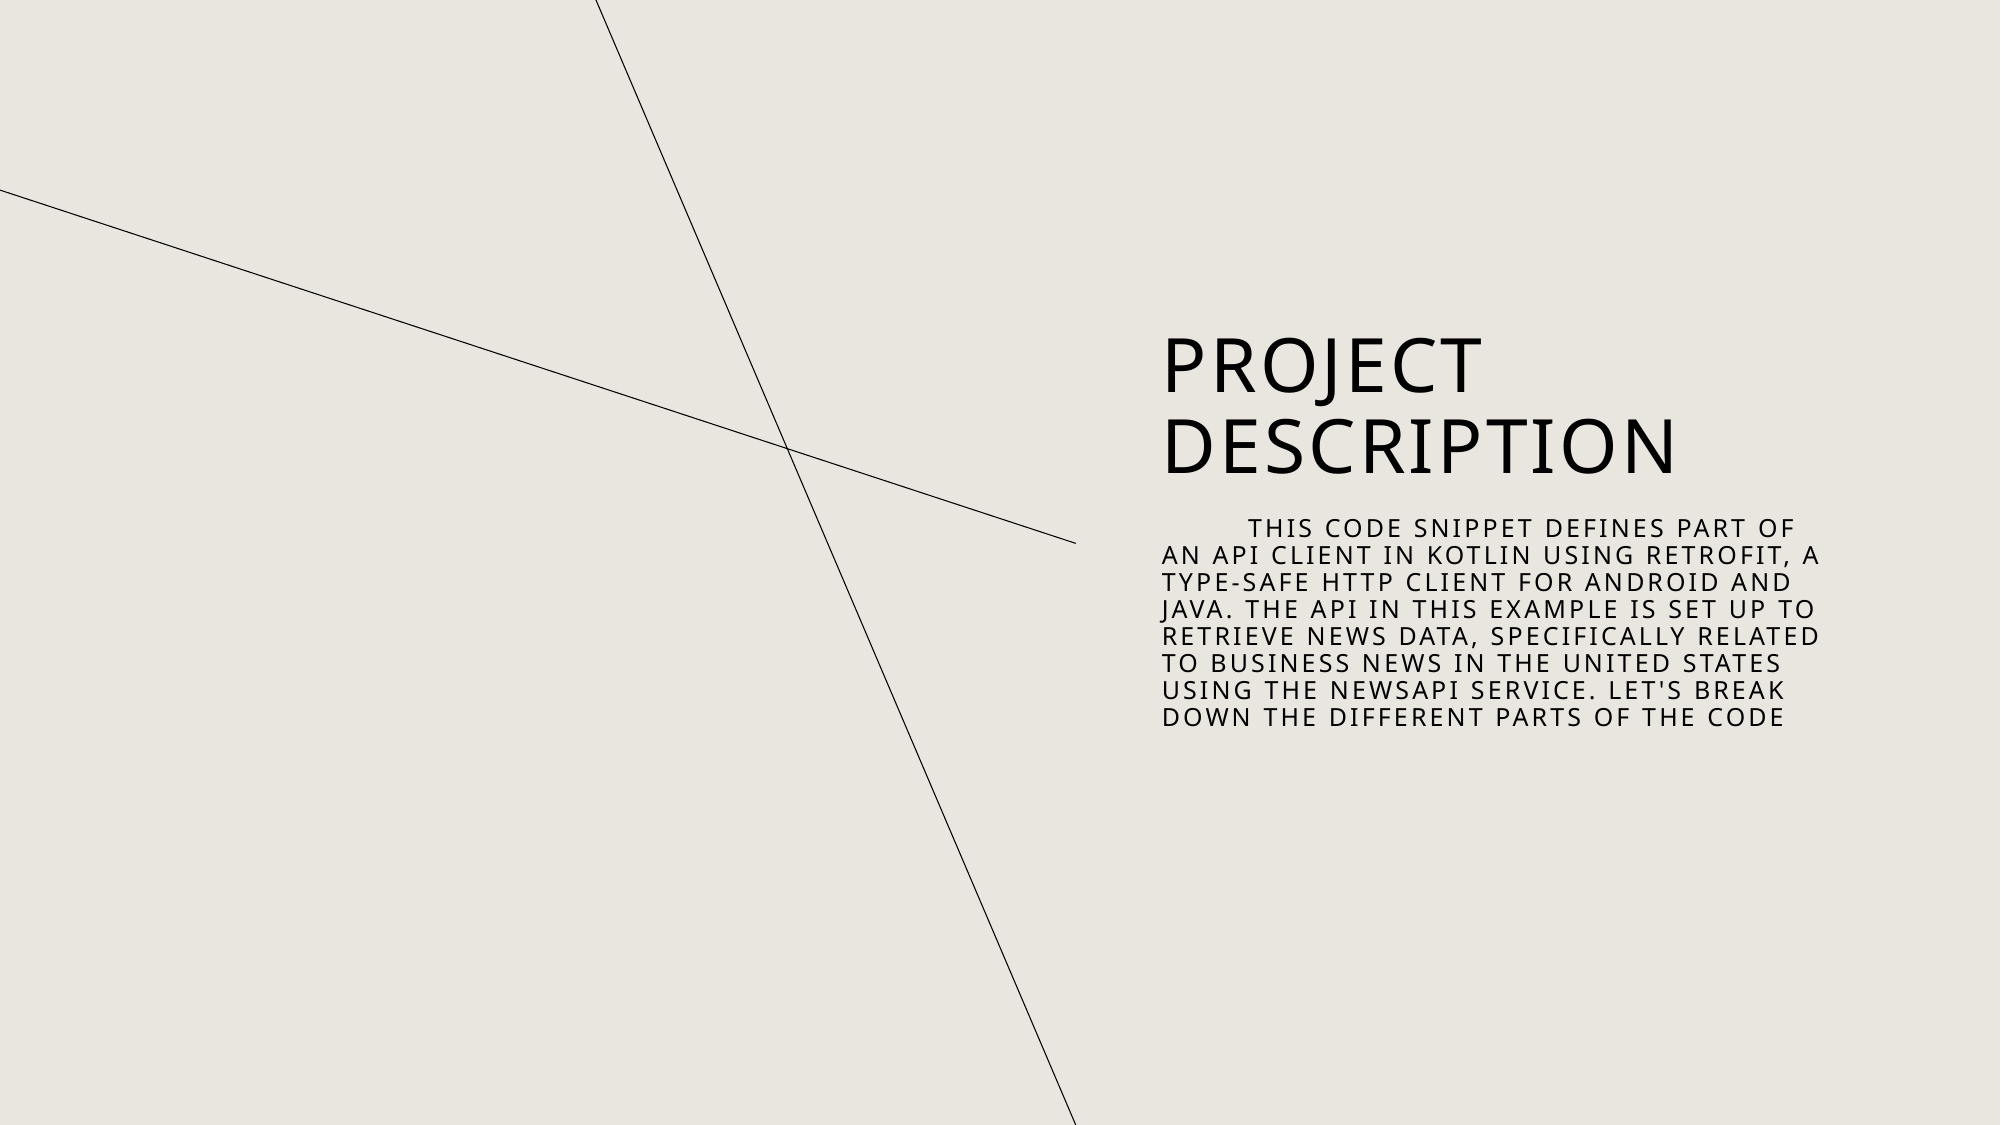

# PROJECT DESCRIPTION This code snippet defines part of an API client in Kotlin using Retrofit, a type-safe HTTP client for Android and Java. The API in this example is set up to retrieve news data, specifically related to business news in the United States using the NewsAPI service. Let's break down the different parts of the code